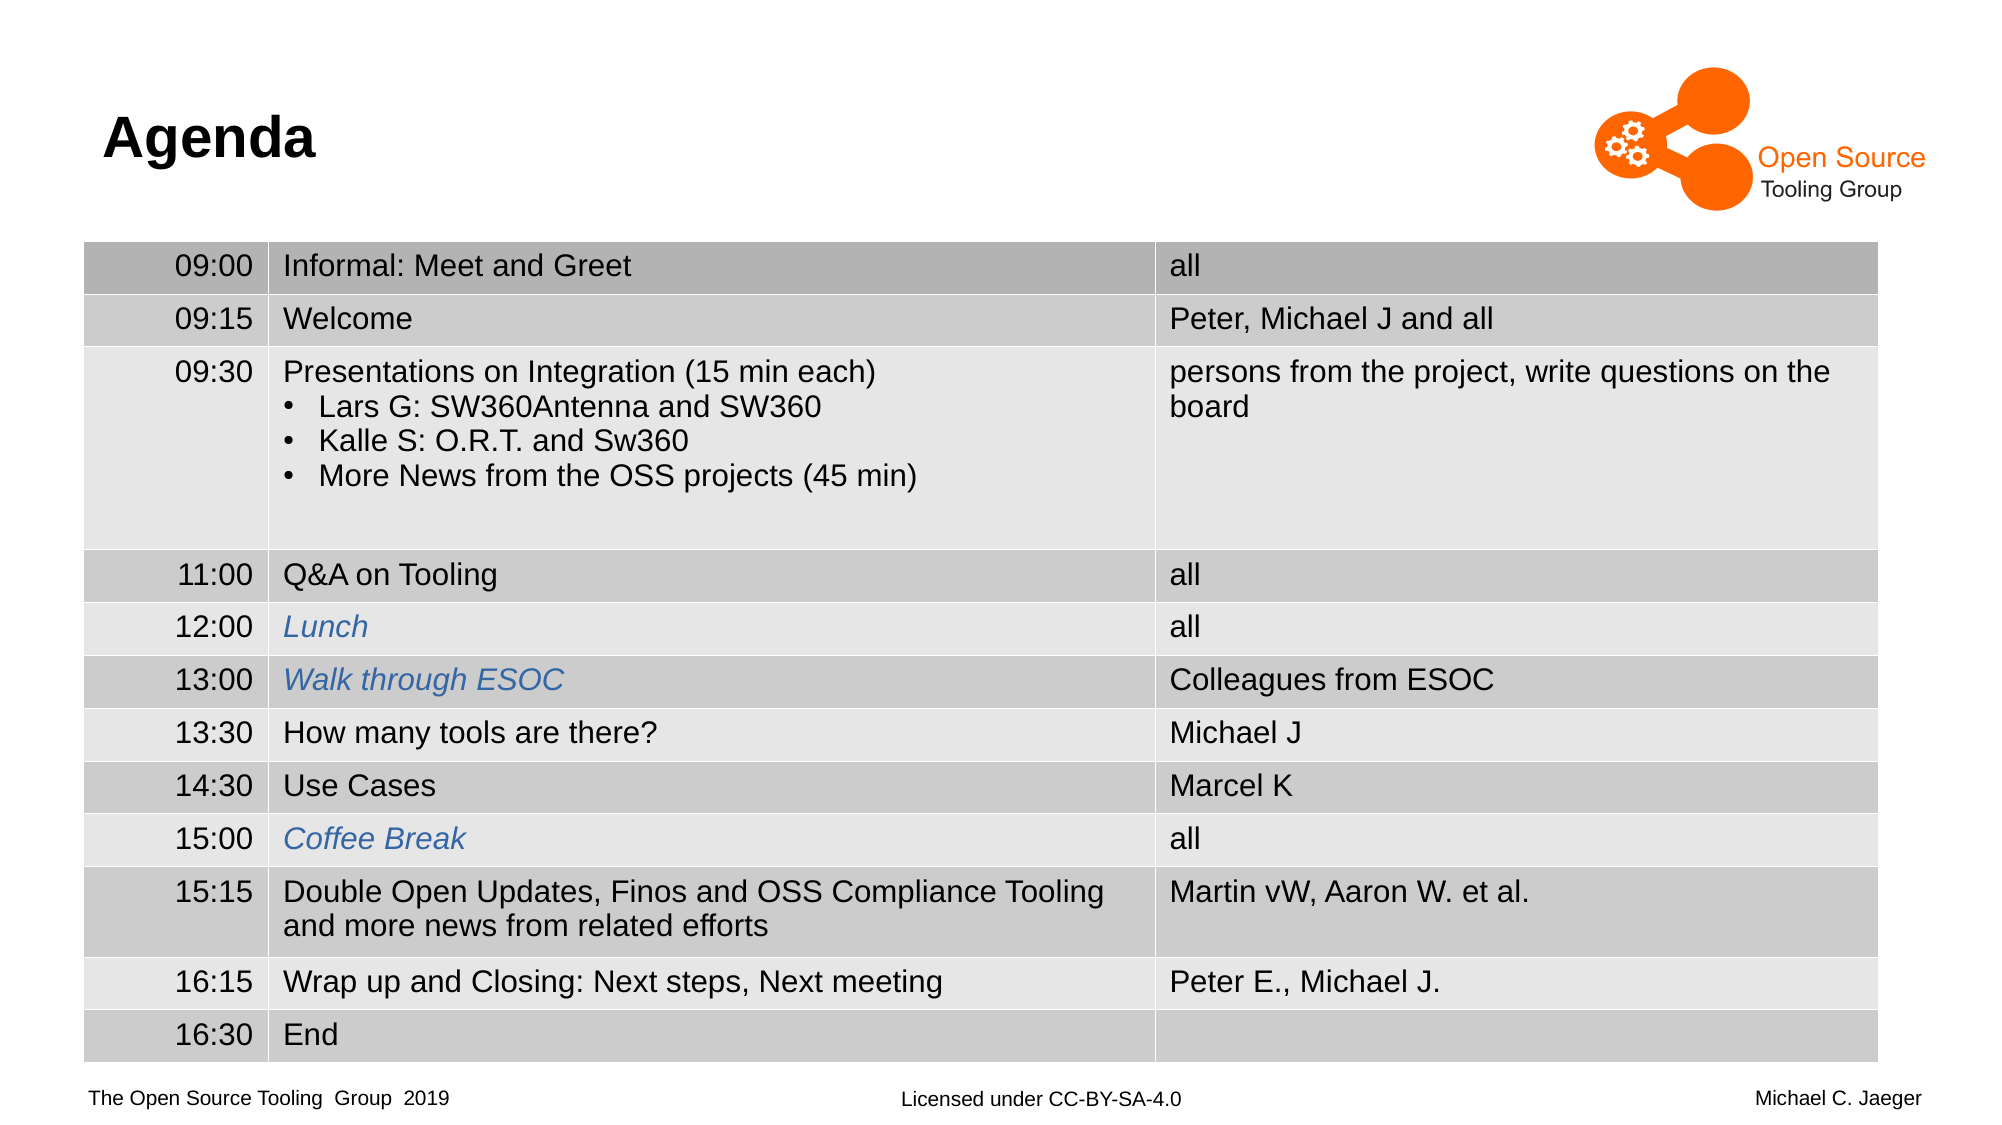

# Agenda
| 09:00 | Informal: Meet and Greet | all |
| --- | --- | --- |
| 09:15 | Welcome | Peter, Michael J and all |
| 09:30 | Presentations on Integration (15 min each) Lars G: SW360Antenna and SW360 Kalle S: O.R.T. and Sw360 More News from the OSS projects (45 min) | persons from the project, write questions on the board |
| 11:00 | Q&A on Tooling | all |
| 12:00 | Lunch | all |
| 13:00 | Walk through ESOC | Colleagues from ESOC |
| 13:30 | How many tools are there? | Michael J |
| 14:30 | Use Cases | Marcel K |
| 15:00 | Coffee Break | all |
| 15:15 | Double Open Updates, Finos and OSS Compliance Tooling and more news from related efforts | Martin vW, Aaron W. et al. |
| 16:15 | Wrap up and Closing: Next steps, Next meeting | Peter E., Michael J. |
| 16:30 | End | |